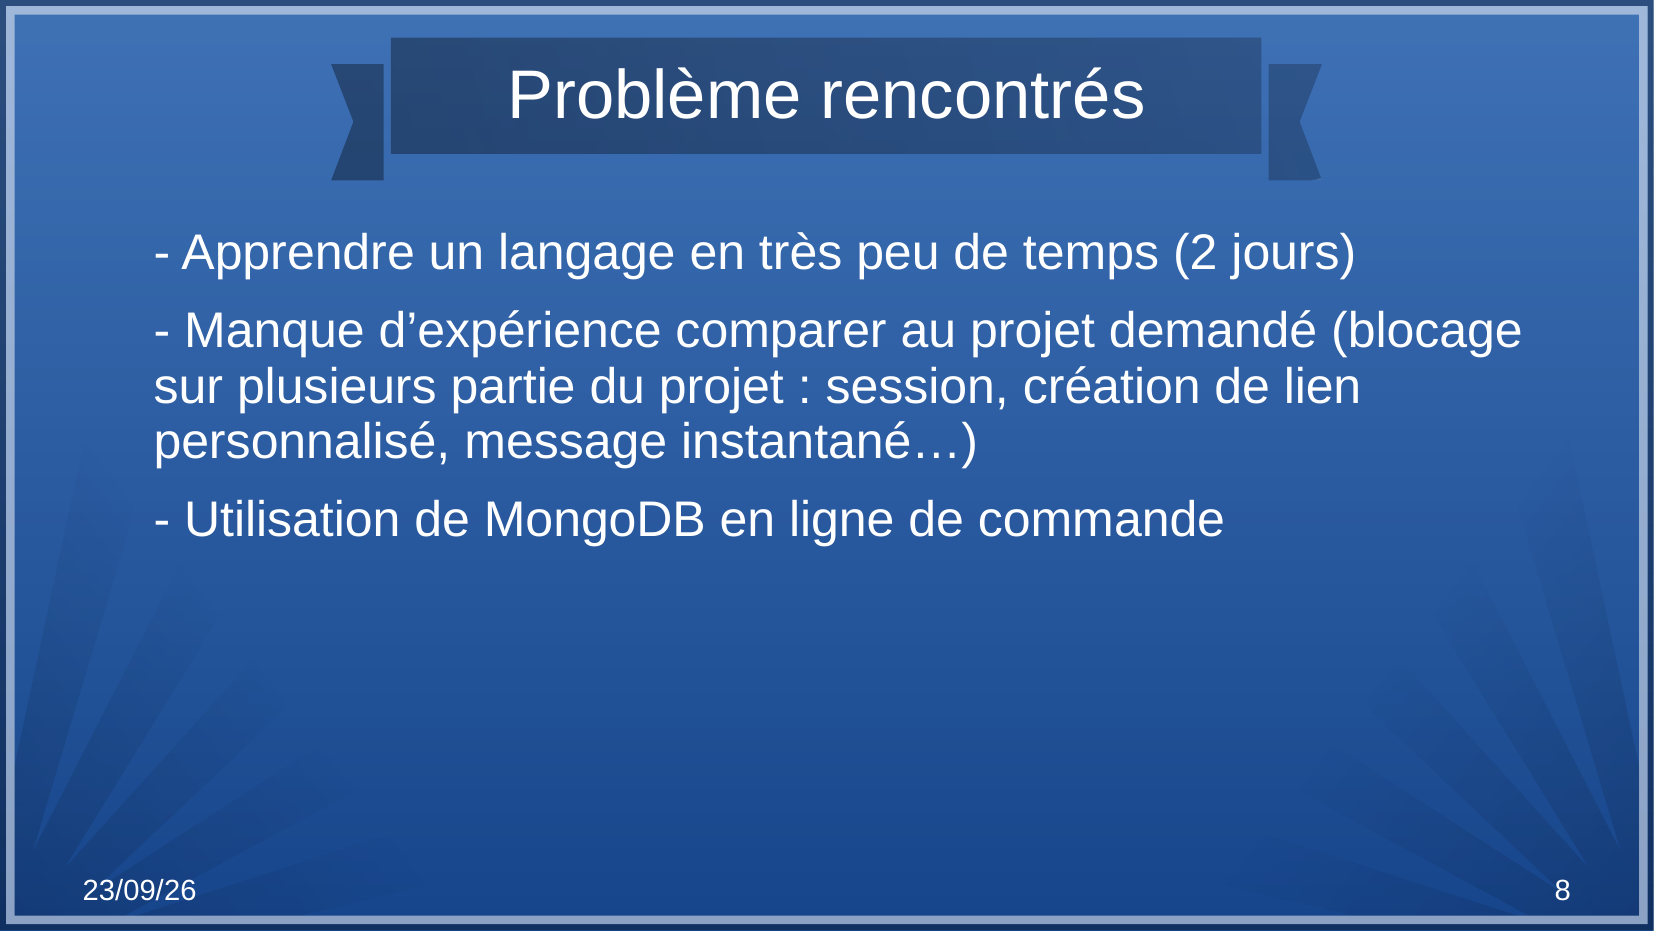

# Problème rencontrés
- Apprendre un langage en très peu de temps (2 jours)
- Manque d’expérience comparer au projet demandé (blocage sur plusieurs partie du projet : session, création de lien personnalisé, message instantané…)
- Utilisation de MongoDB en ligne de commande
8